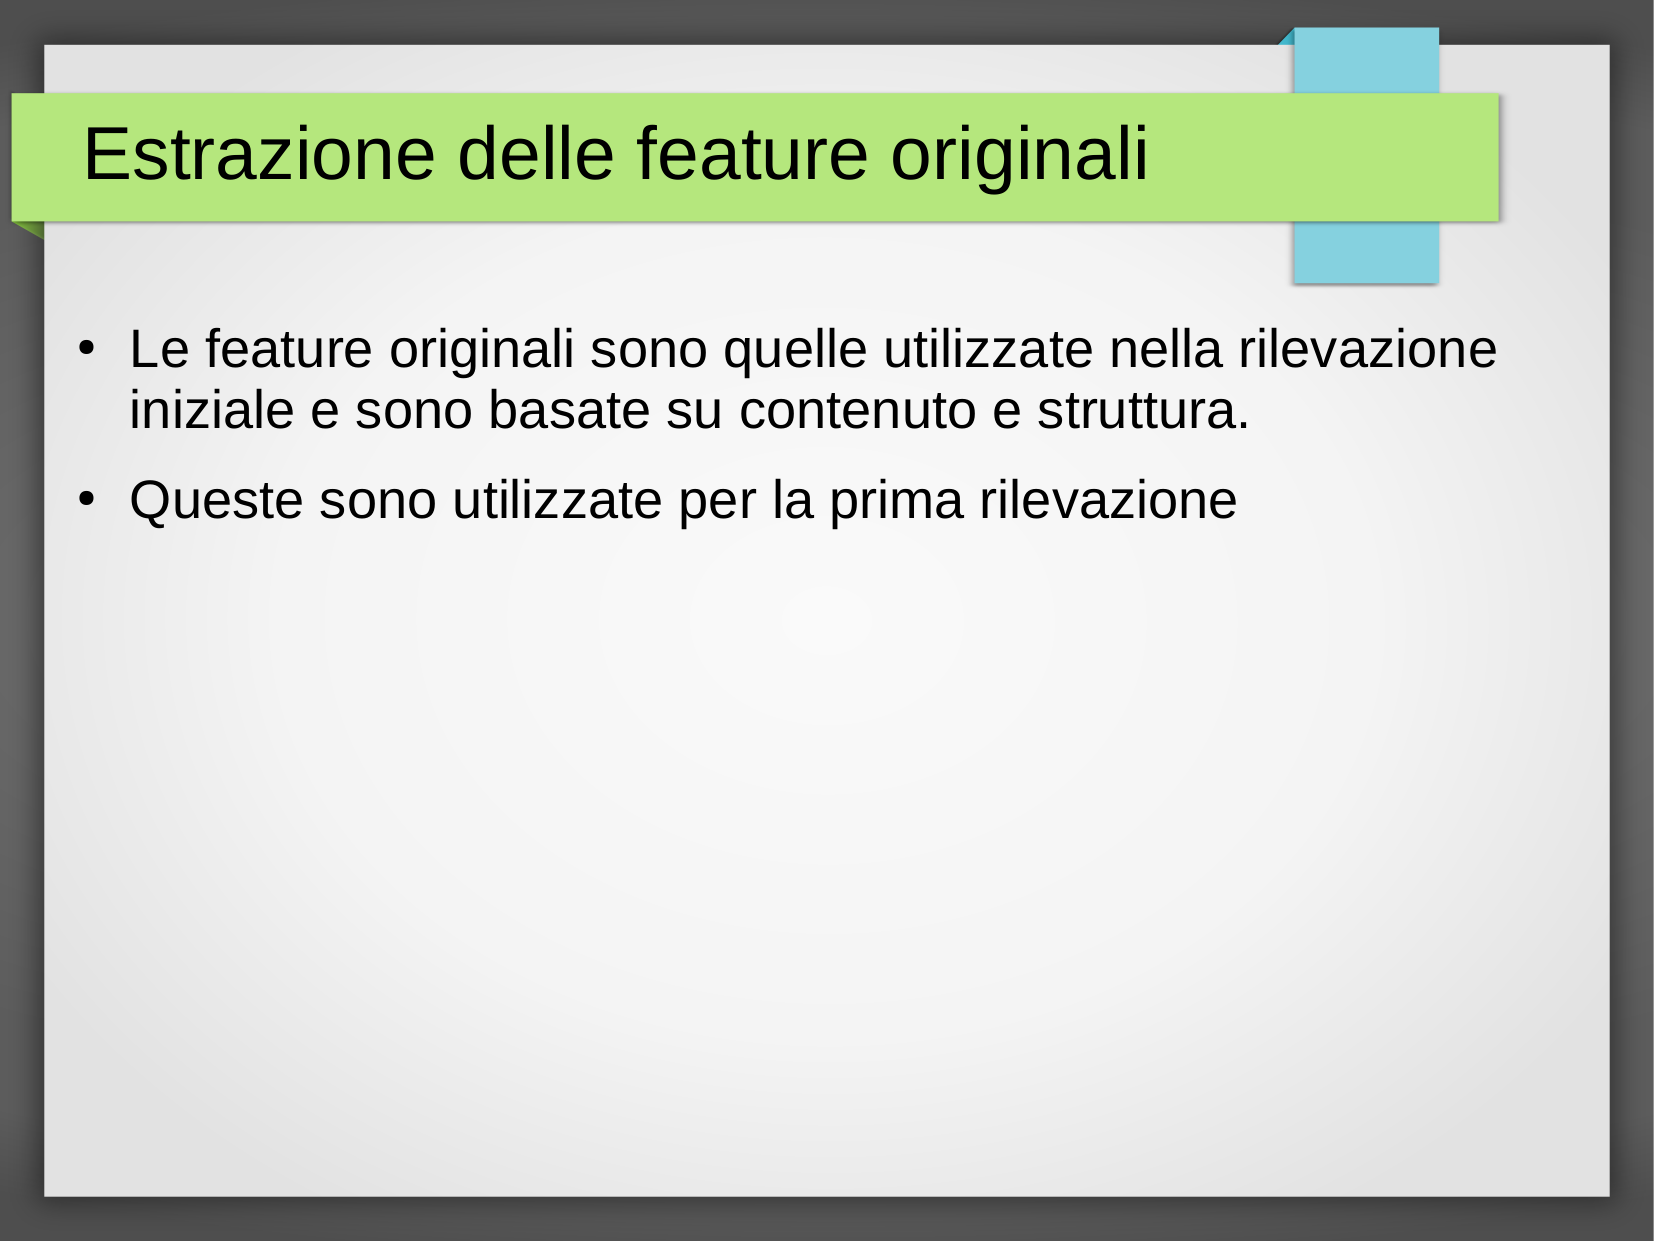

# Estrazione delle feature originali
Le feature originali sono quelle utilizzate nella rilevazione iniziale e sono basate su contenuto e struttura.
Queste sono utilizzate per la prima rilevazione